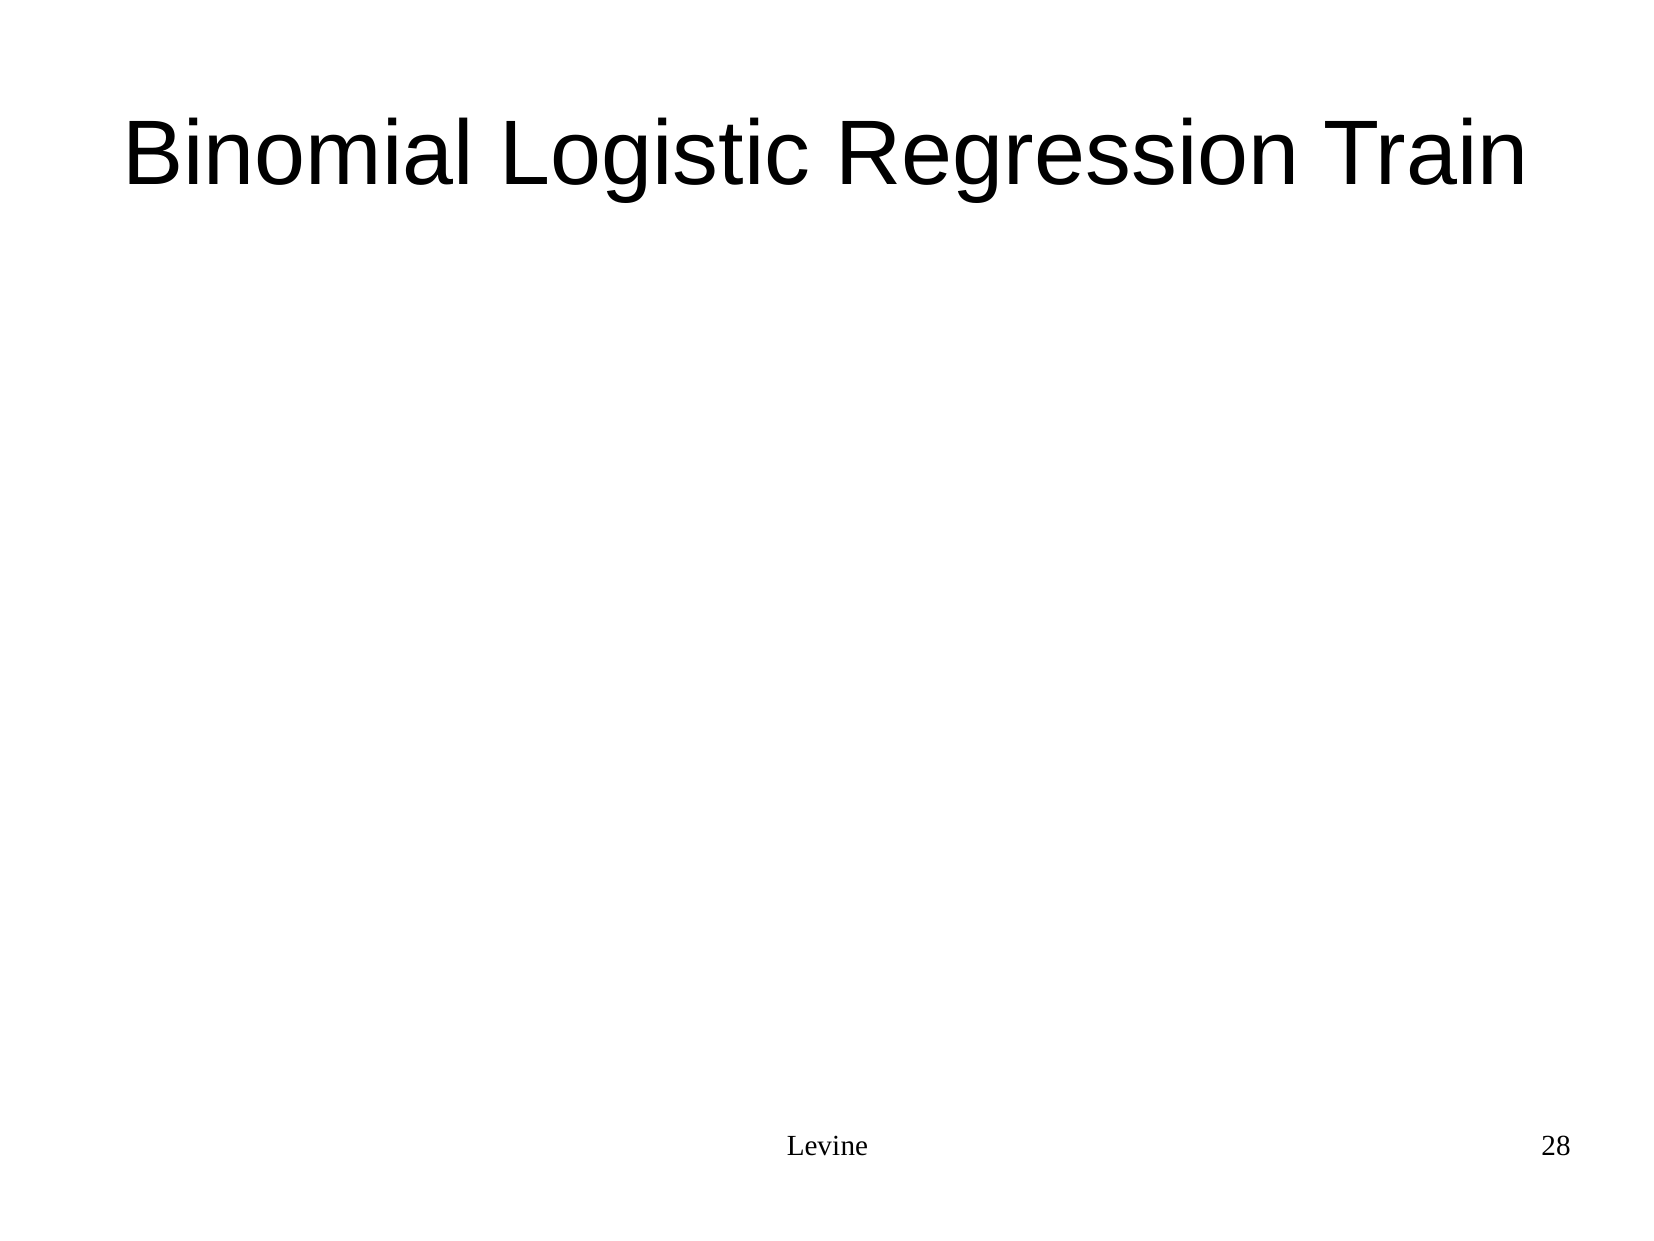

# Binomial Logistic Regression Train
Levine
28